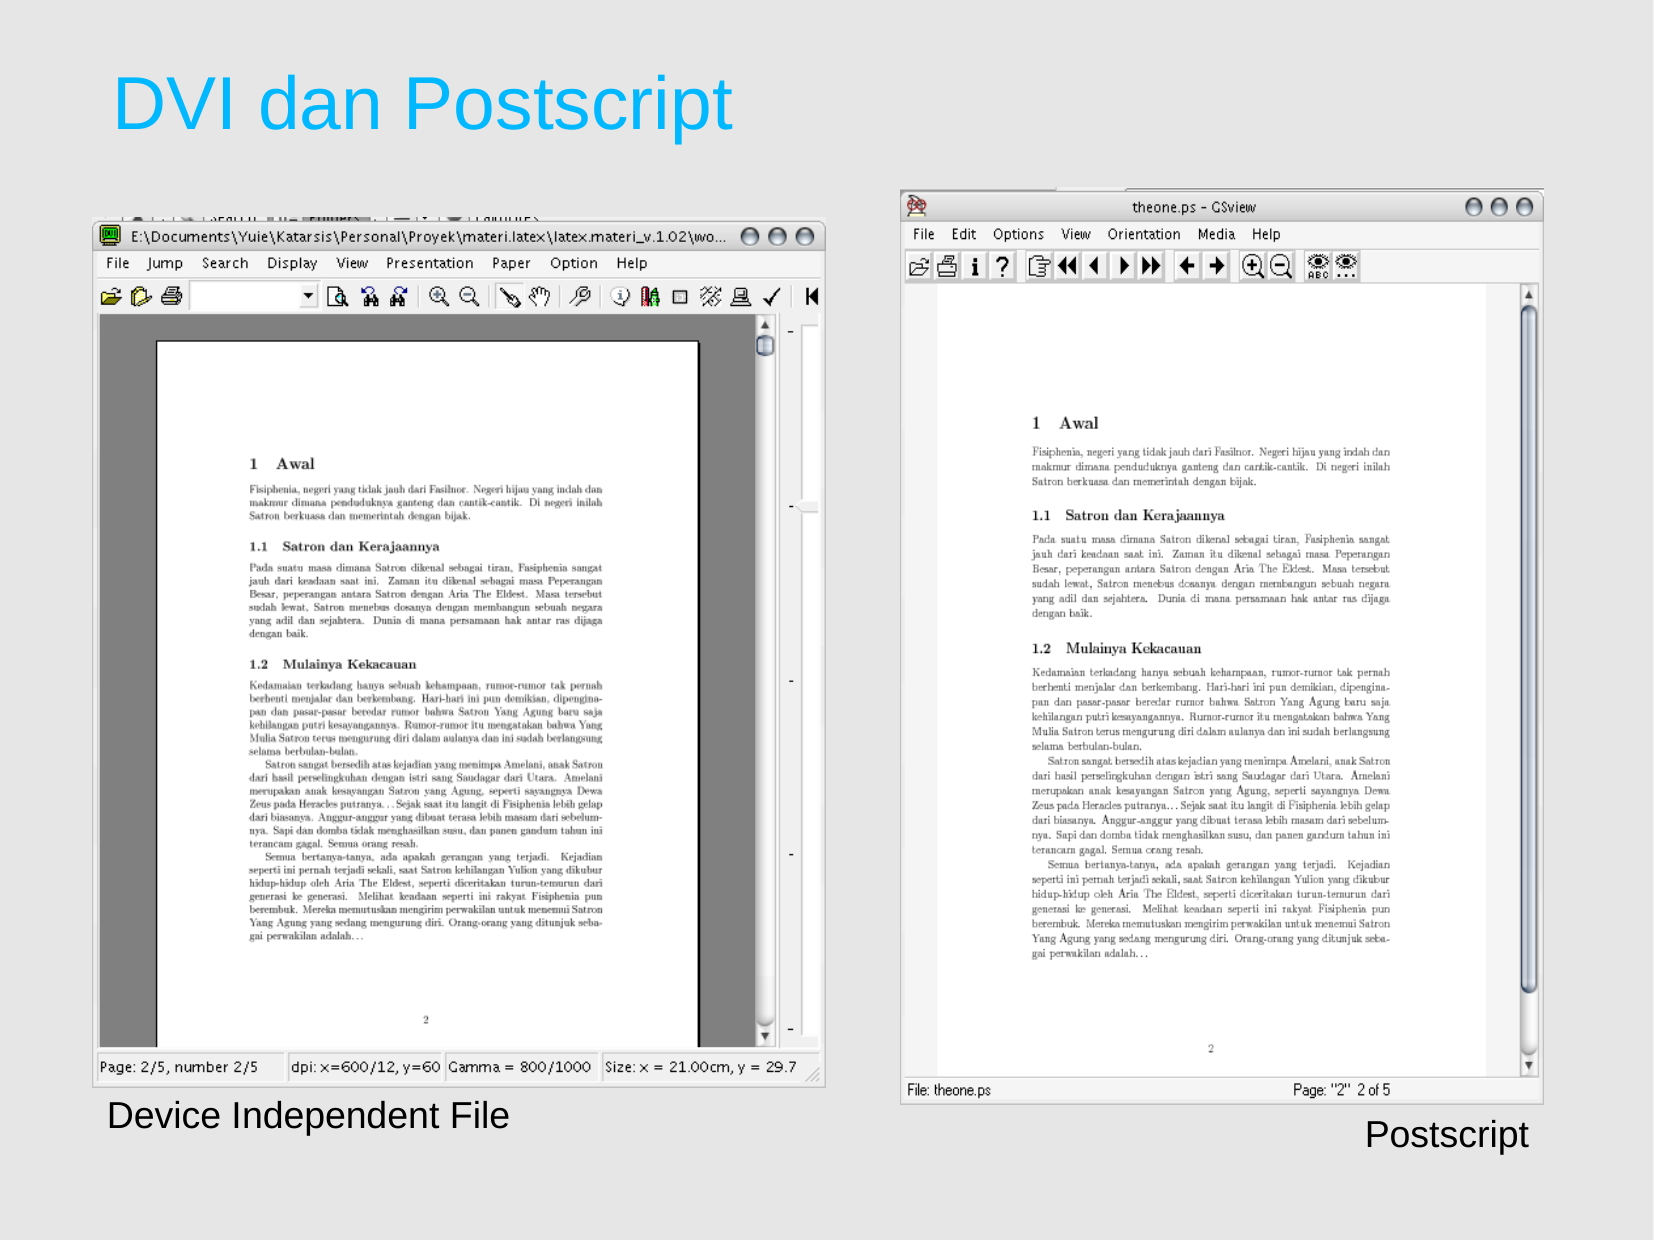

# DVI dan Postscript
Device Independent File
Postscript